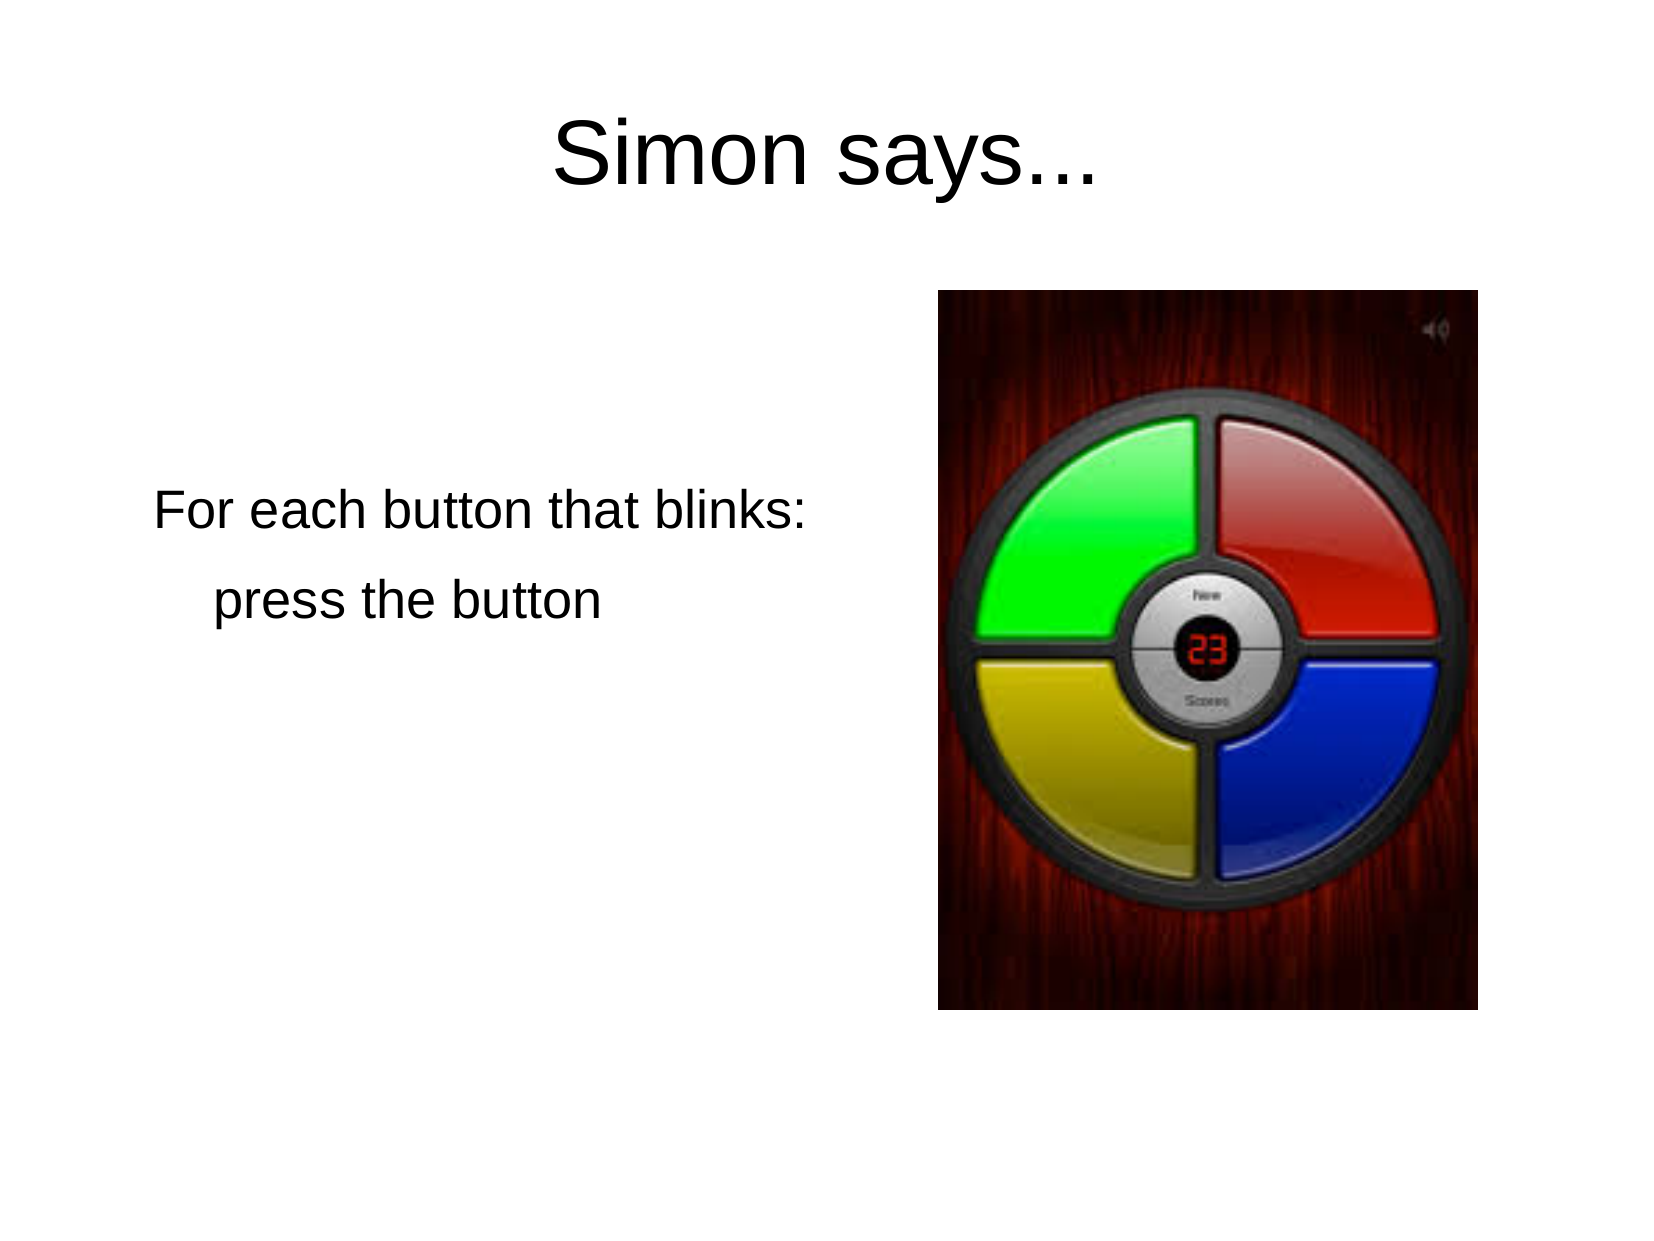

# Simon says...
For each button that blinks:
 press the button